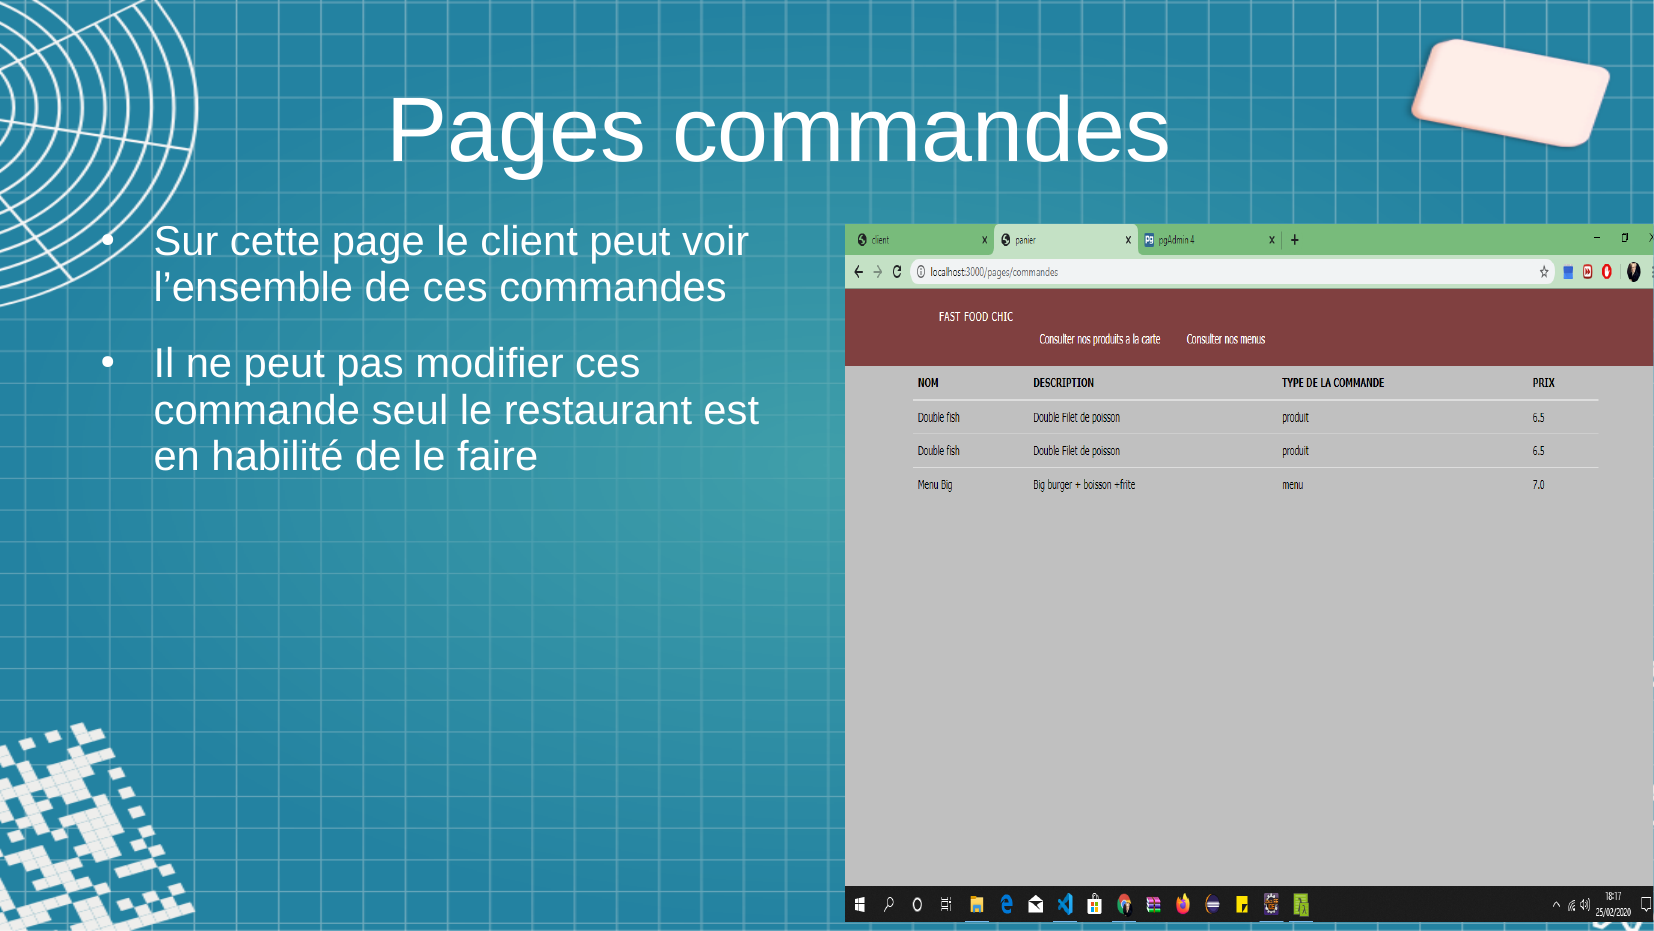

# Pages commandes
Sur cette page le client peut voir l’ensemble de ces commandes
Il ne peut pas modifier ces commande seul le restaurant est en habilité de le faire